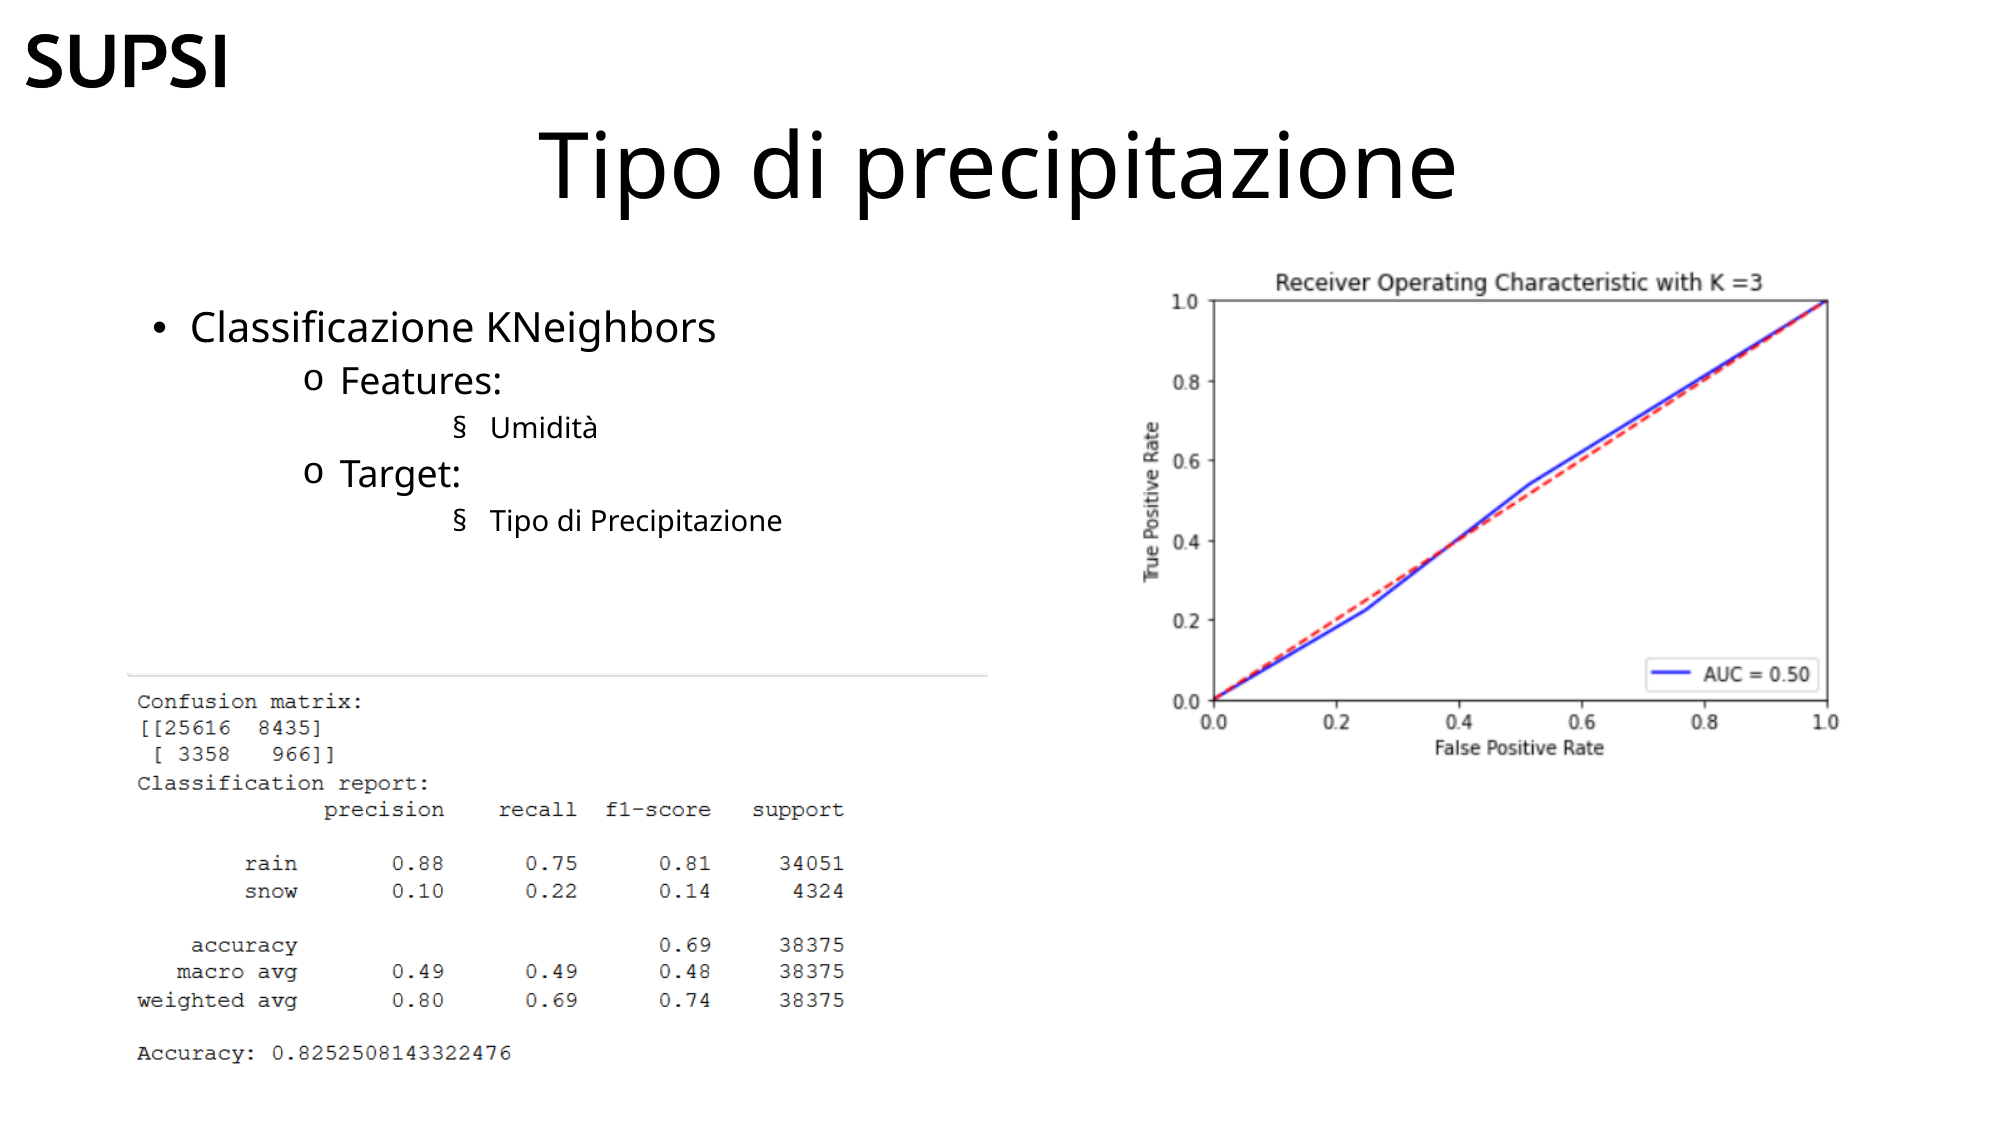

# Tipo di precipitazione
Classificazione KNeighbors
Features:
Umidità
Target:
Tipo di Precipitazione